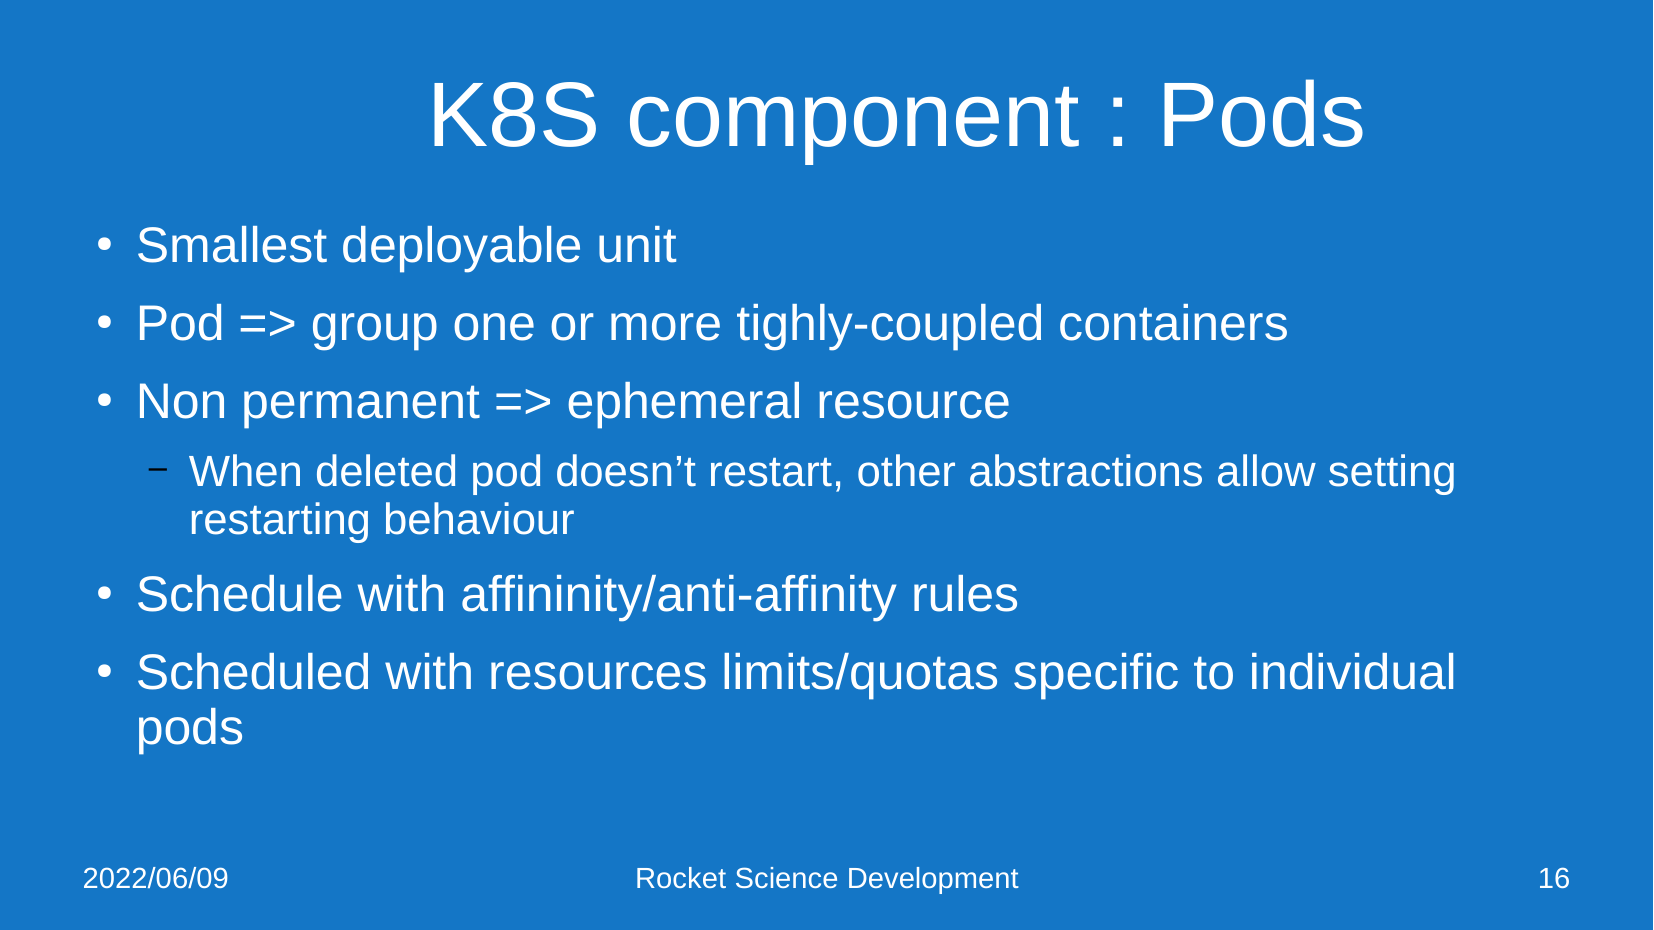

# K8S component : Pods
Smallest deployable unit
Pod => group one or more tighly-coupled containers
Non permanent => ephemeral resource
When deleted pod doesn’t restart, other abstractions allow setting restarting behaviour
Schedule with affininity/anti-affinity rules
Scheduled with resources limits/quotas specific to individual pods
2022/06/09
Rocket Science Development
16